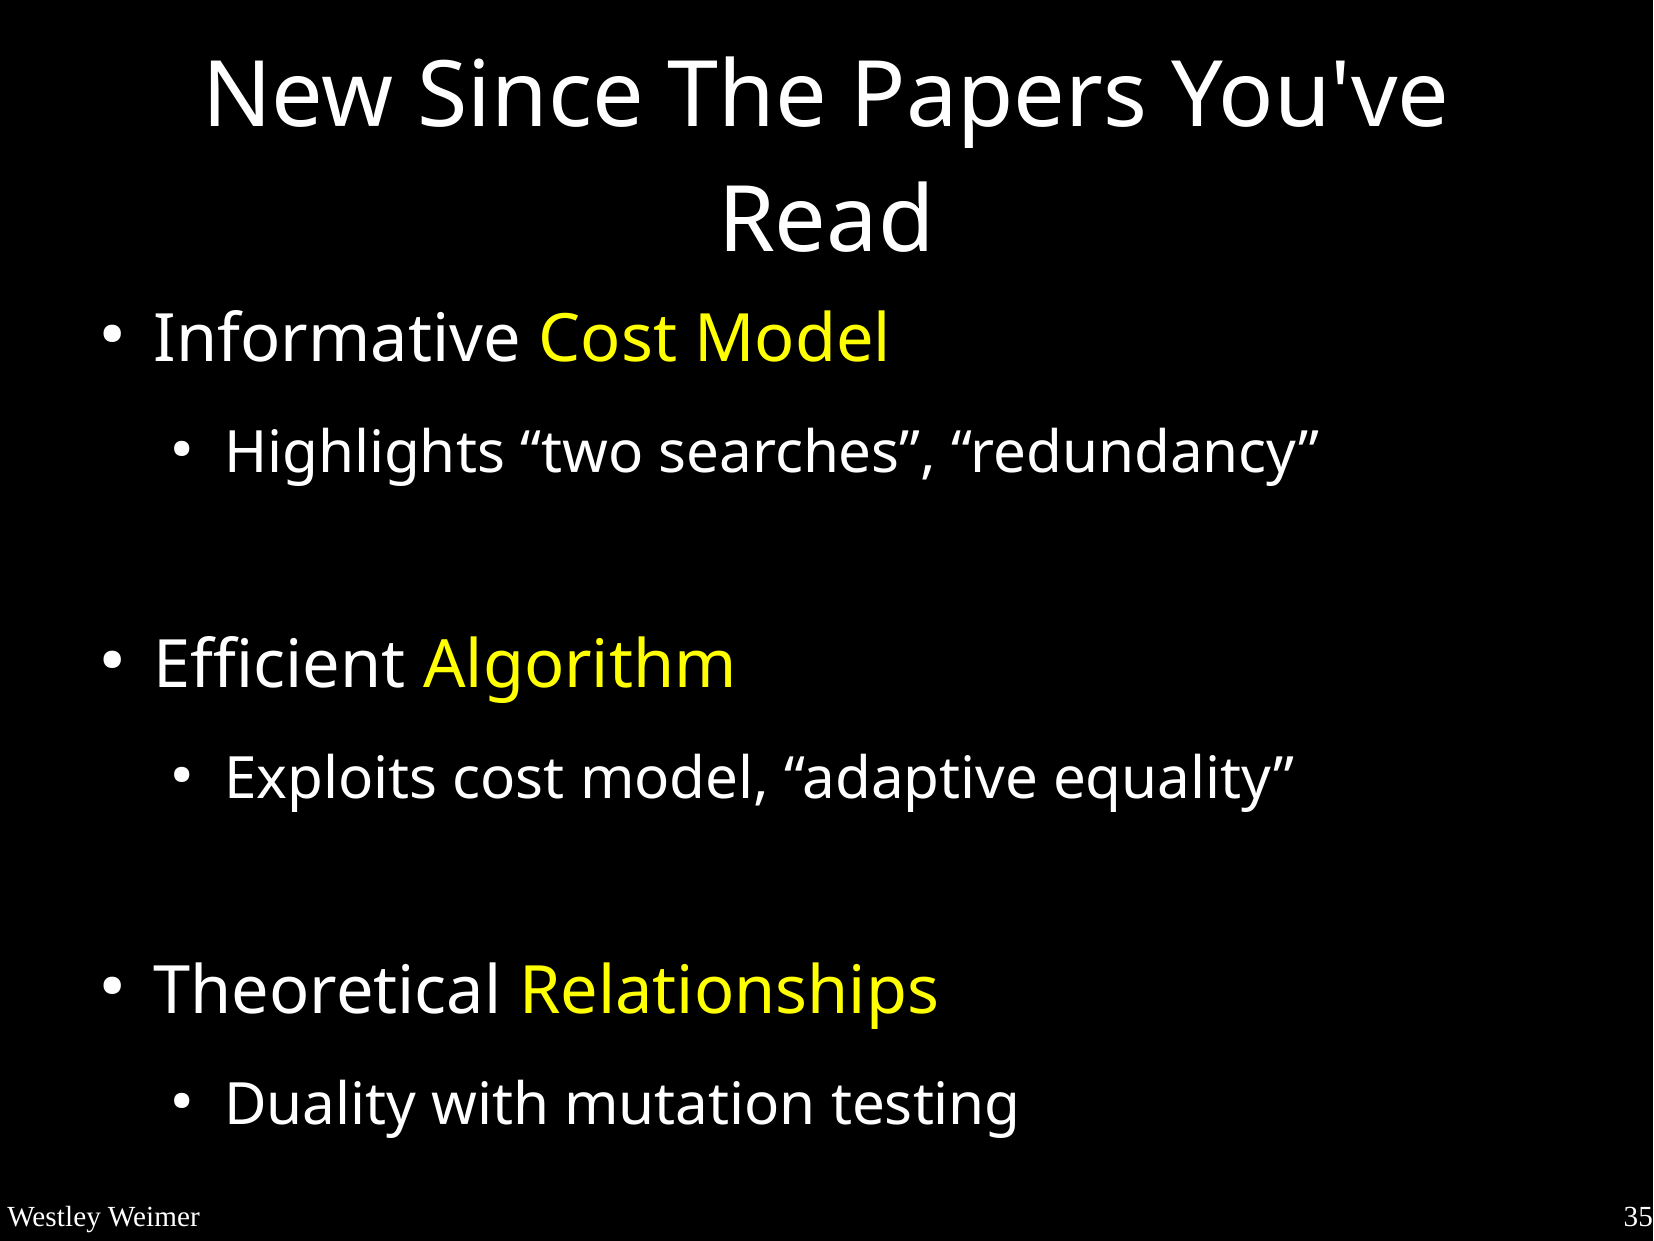

# New Since The Papers You've Read
Informative Cost Model
Highlights “two searches”, “redundancy”
Efficient Algorithm
Exploits cost model, “adaptive equality”
Theoretical Relationships
Duality with mutation testing
35